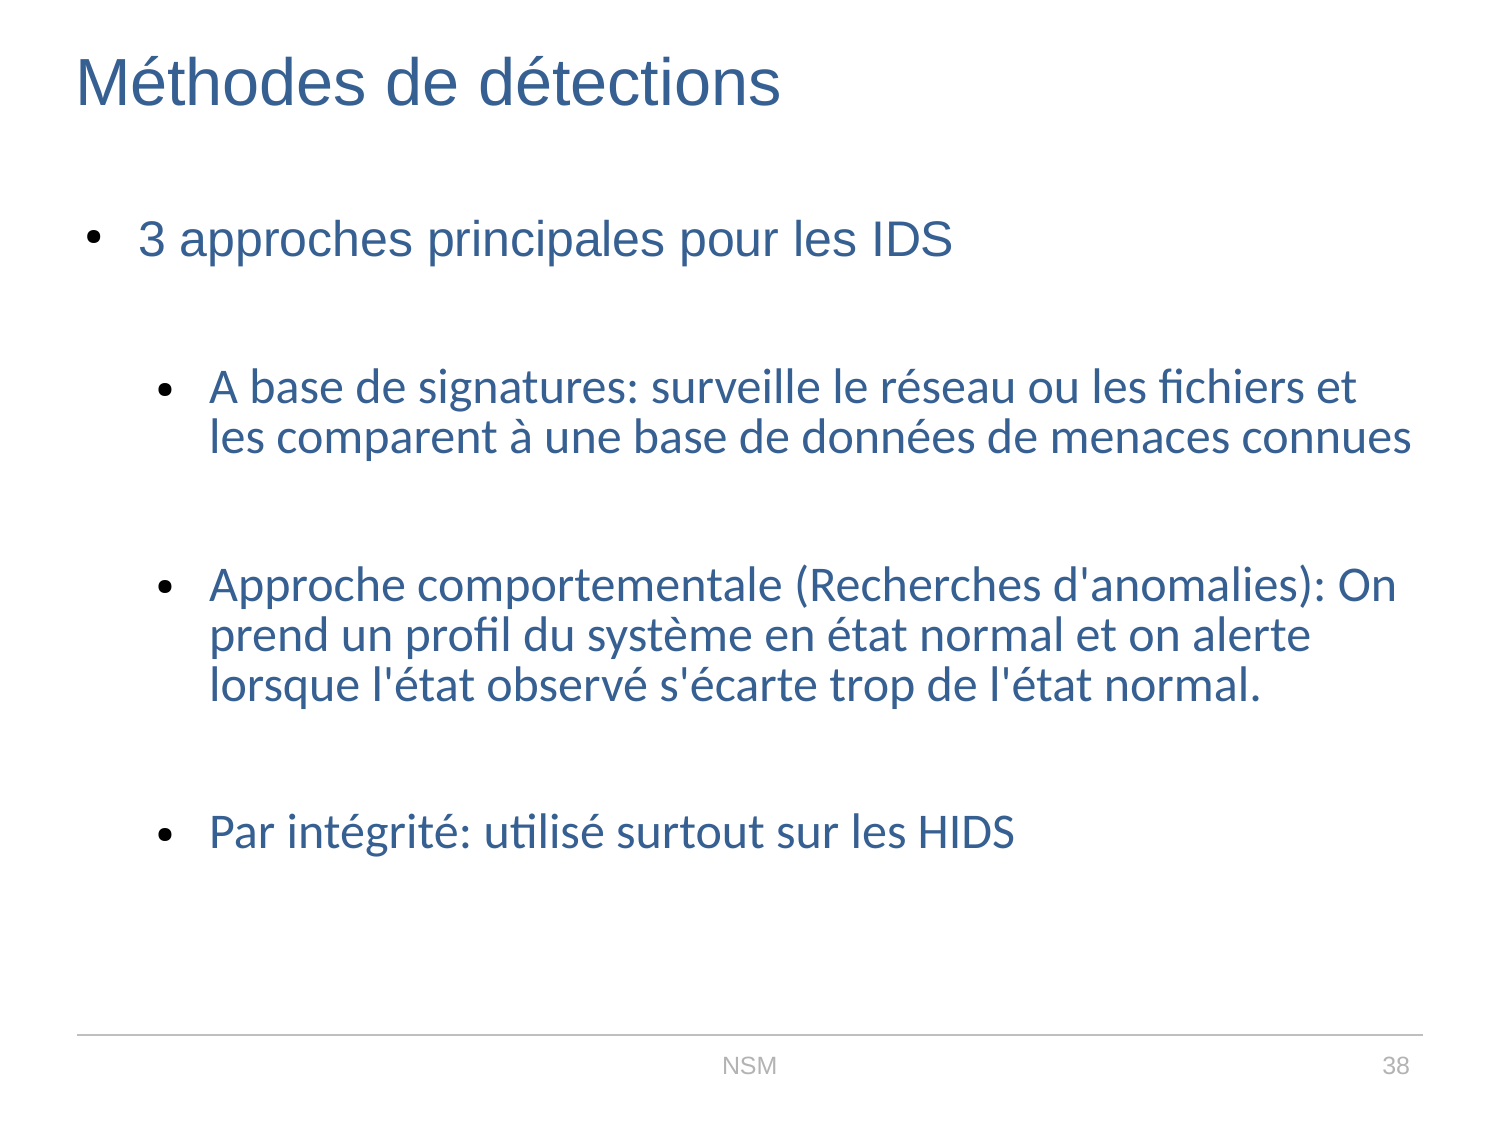

# Méthodes de détections
3 approches principales pour les IDS
A base de signatures: surveille le réseau ou les fichiers et les comparent à une base de données de menaces connues
Approche comportementale (Recherches d'anomalies): On prend un profil du système en état normal et on alerte lorsque l'état observé s'écarte trop de l'état normal.
Par intégrité: utilisé surtout sur les HIDS
Your footer here
38